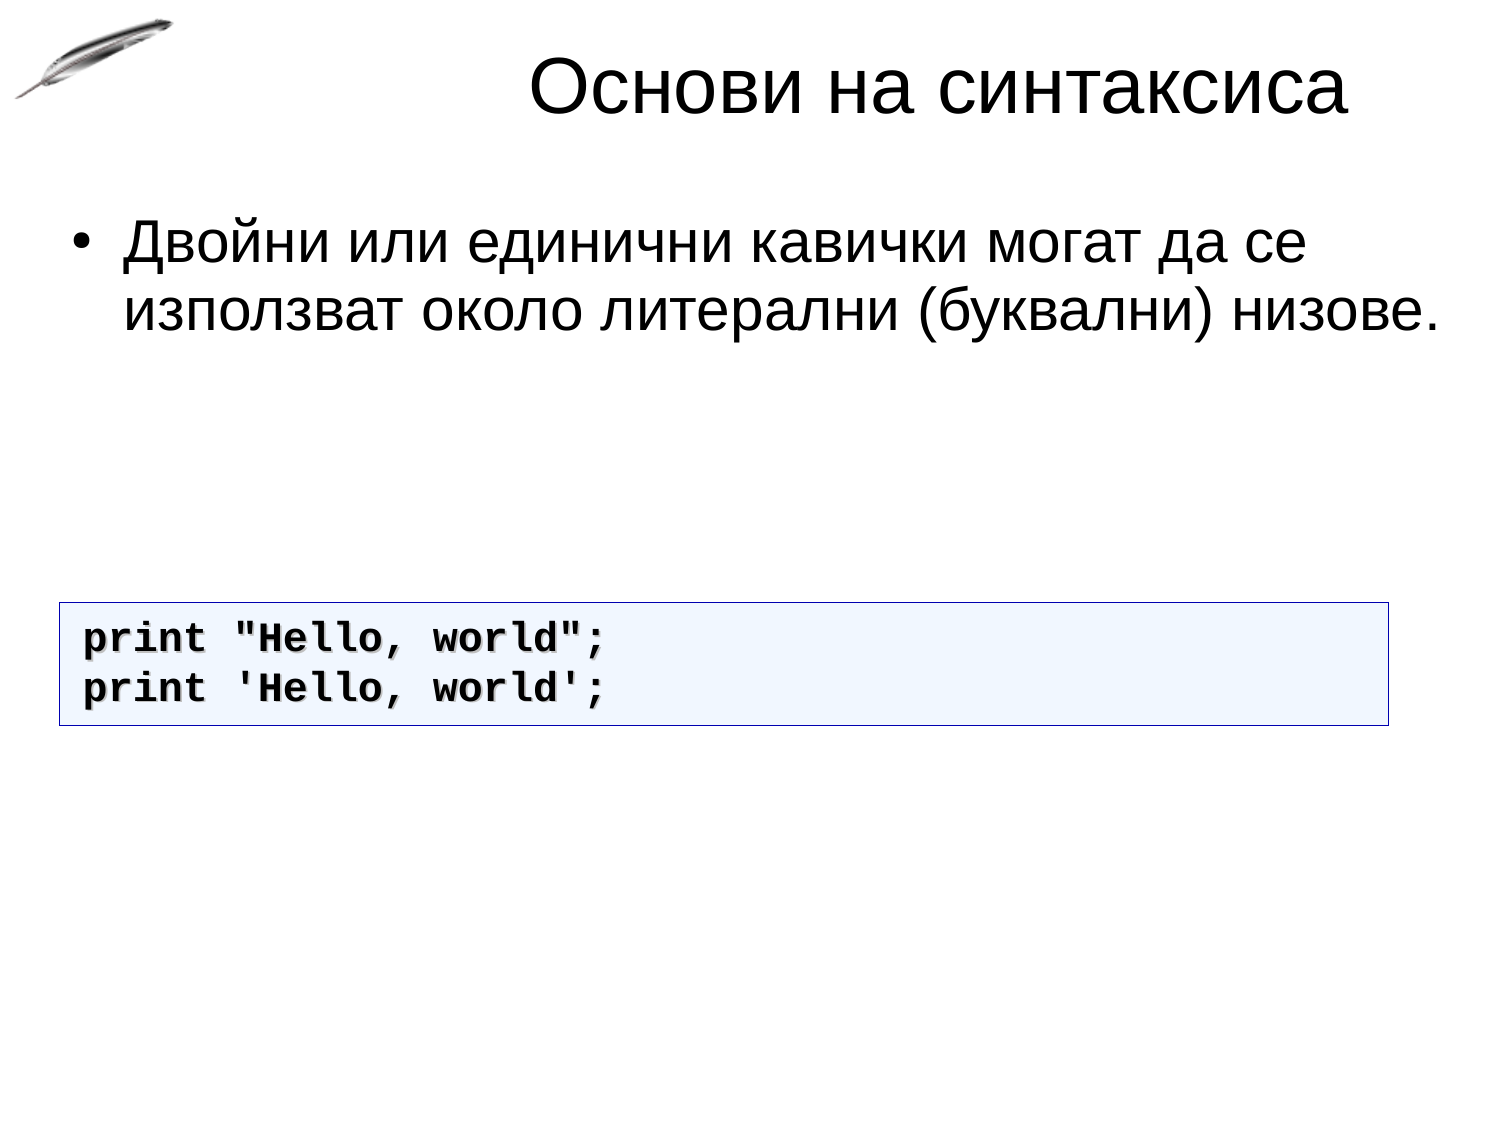

# Основи на синтаксиса
Двойни или единични кавички могат да се използват около литерални (буквални) низове.
print "Hello, world";
print 'Hello, world';